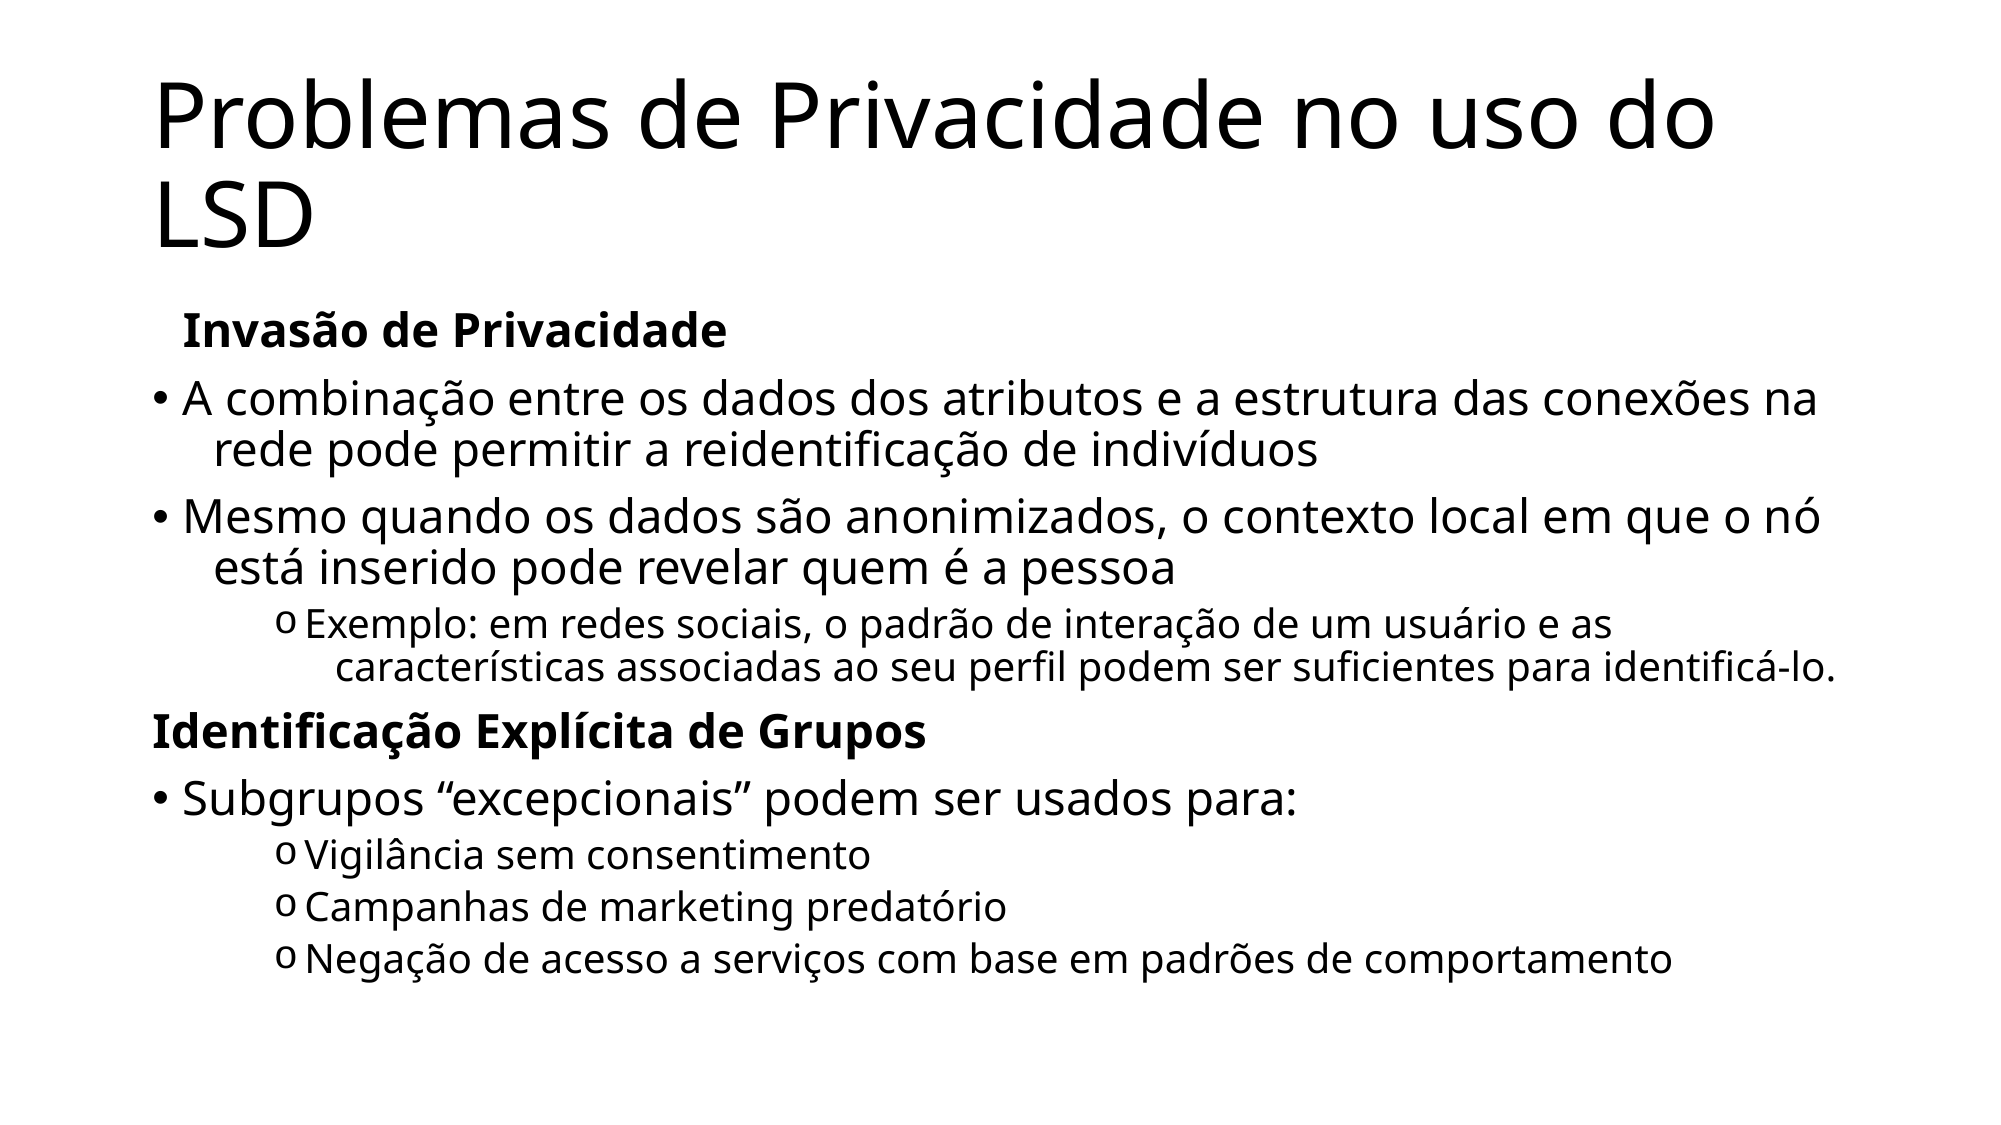

# Problemas de Privacidade no uso do LSD
Invasão de Privacidade
A combinação entre os dados dos atributos e a estrutura das conexões na rede pode permitir a reidentificação de indivíduos
Mesmo quando os dados são anonimizados, o contexto local em que o nó está inserido pode revelar quem é a pessoa
Exemplo: em redes sociais, o padrão de interação de um usuário e as características associadas ao seu perfil podem ser suficientes para identificá-lo.
Identificação Explícita de Grupos
Subgrupos “excepcionais” podem ser usados para:
Vigilância sem consentimento
Campanhas de marketing predatório
Negação de acesso a serviços com base em padrões de comportamento